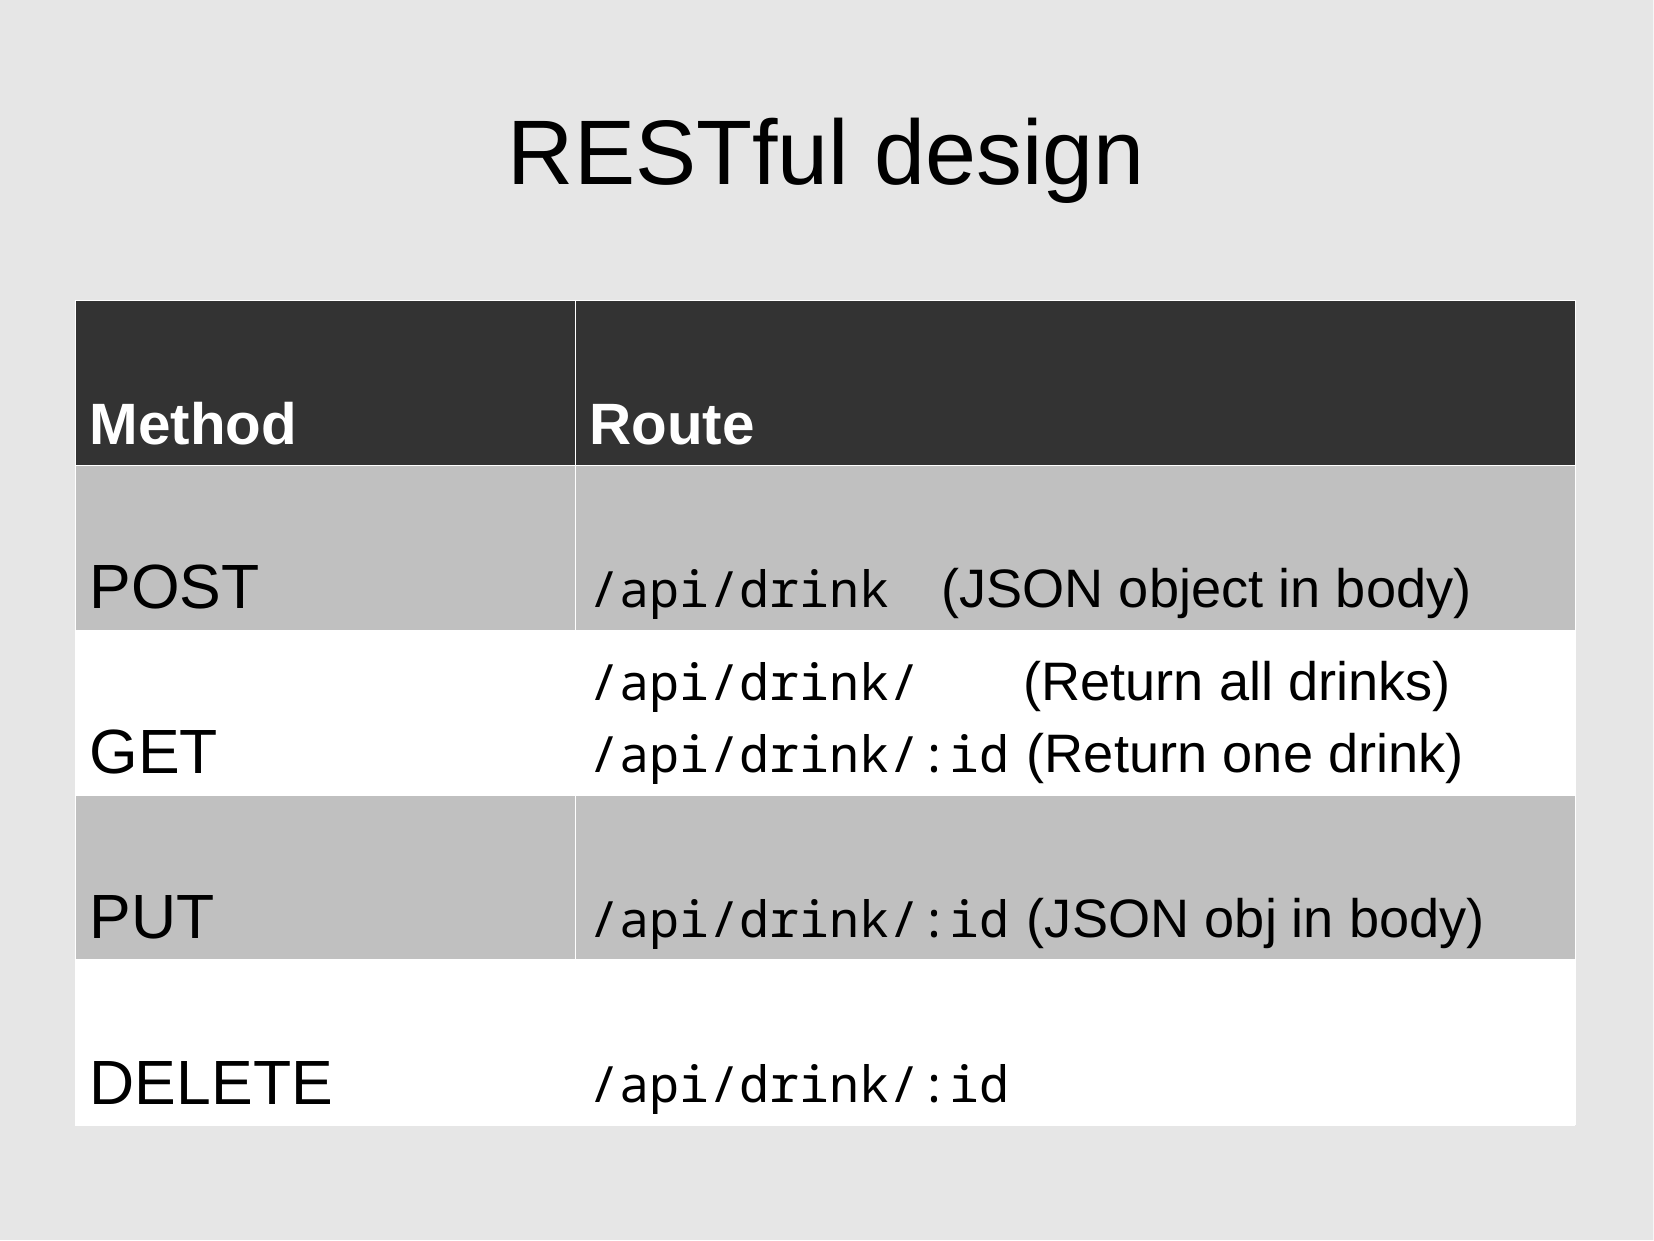

# RESTful design
| Method | Route |
| --- | --- |
| POST | /api/drink (JSON object in body) |
| GET | /api/drink/ (Return all drinks) /api/drink/:id (Return one drink) |
| PUT | /api/drink/:id (JSON obj in body) |
| DELETE | /api/drink/:id |